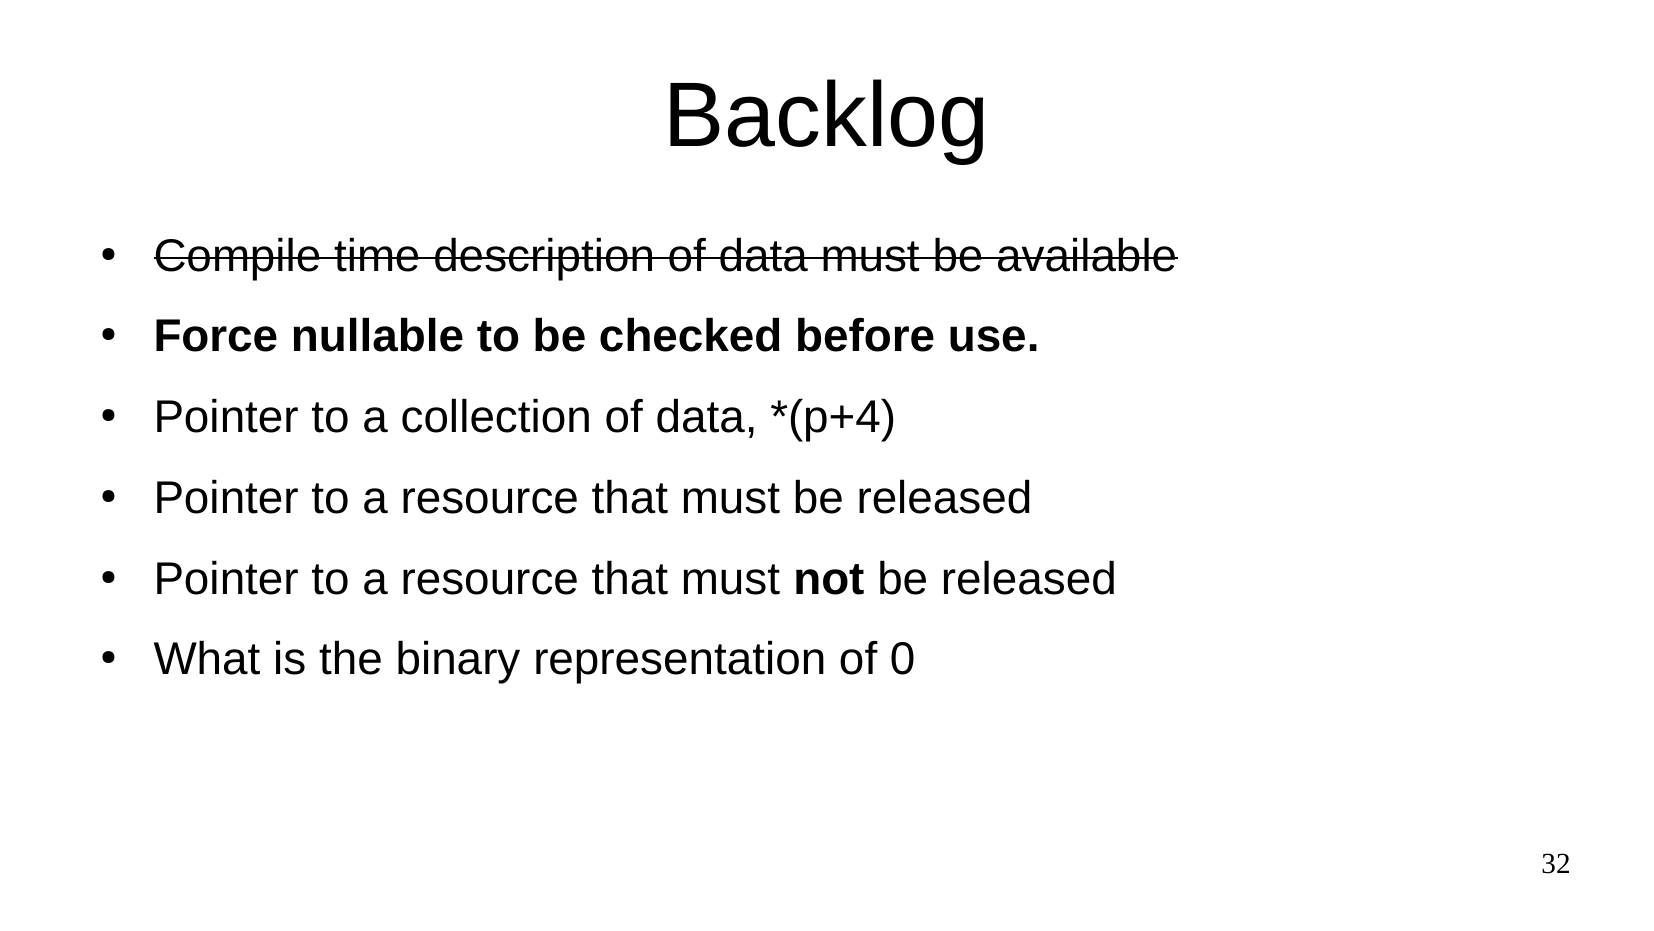

# Backlog
Compile time description of data must be available
Force nullable to be checked before use.
Pointer to a collection of data, *(p+4)
Pointer to a resource that must be released
Pointer to a resource that must not be released
What is the binary representation of 0
32